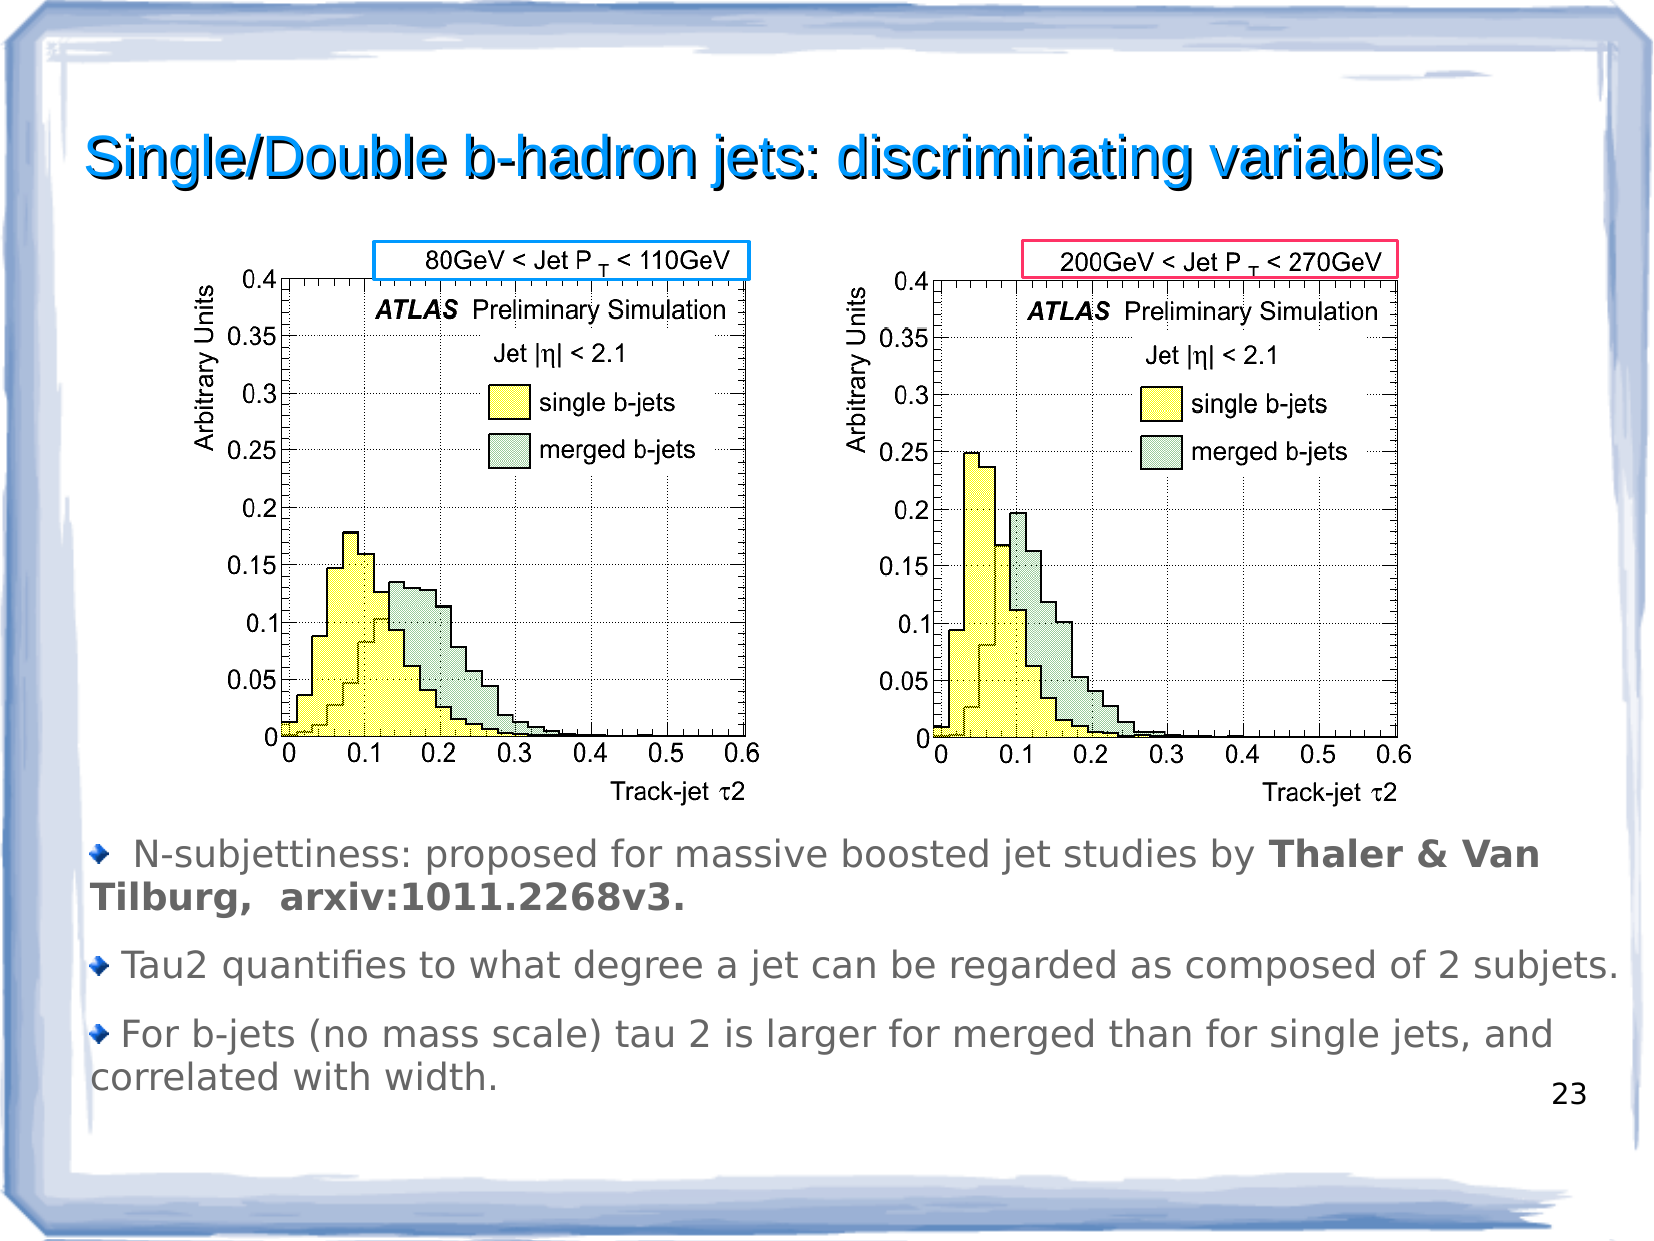

# Single/Double b-hadron jets: discriminating variables
 N-subjettiness: proposed for massive boosted jet studies by Thaler & Van Tilburg, arxiv:1011.2268v3.
 Tau2 quantifies to what degree a jet can be regarded as composed of 2 subjets.
 For b-jets (no mass scale) tau 2 is larger for merged than for single jets, and correlated with width.
23